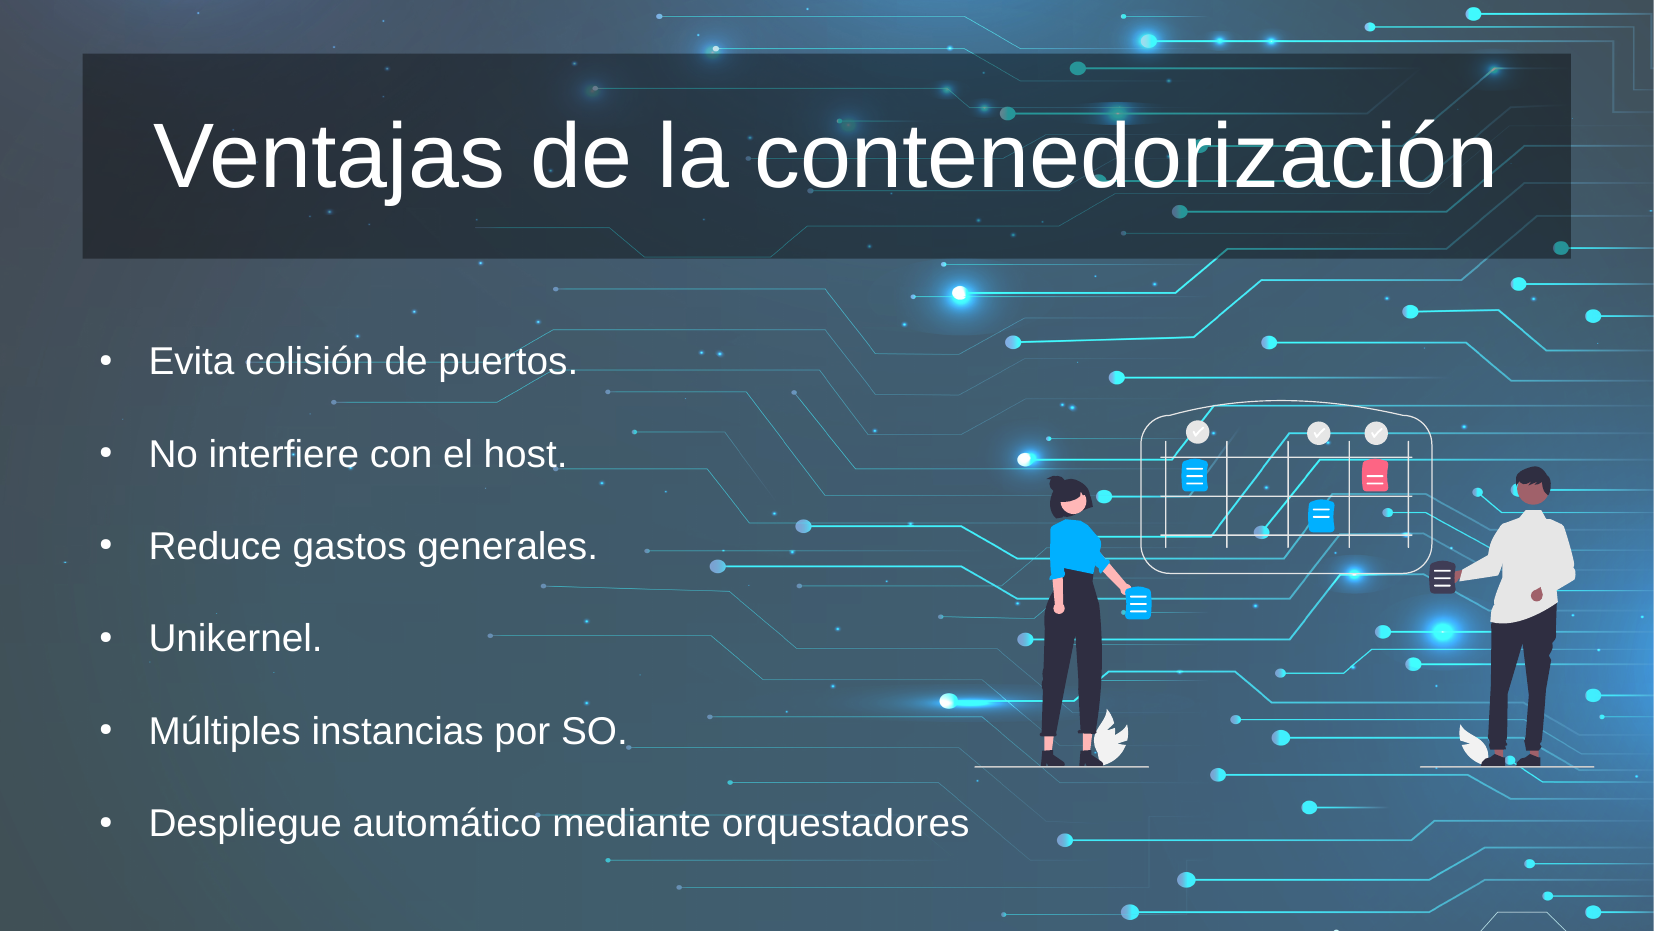

# Ventajas de la contenedorización
Evita colisión de puertos.
No interfiere con el host.
Reduce gastos generales.
Unikernel.
Múltiples instancias por SO.
Despliegue automático mediante orquestadores